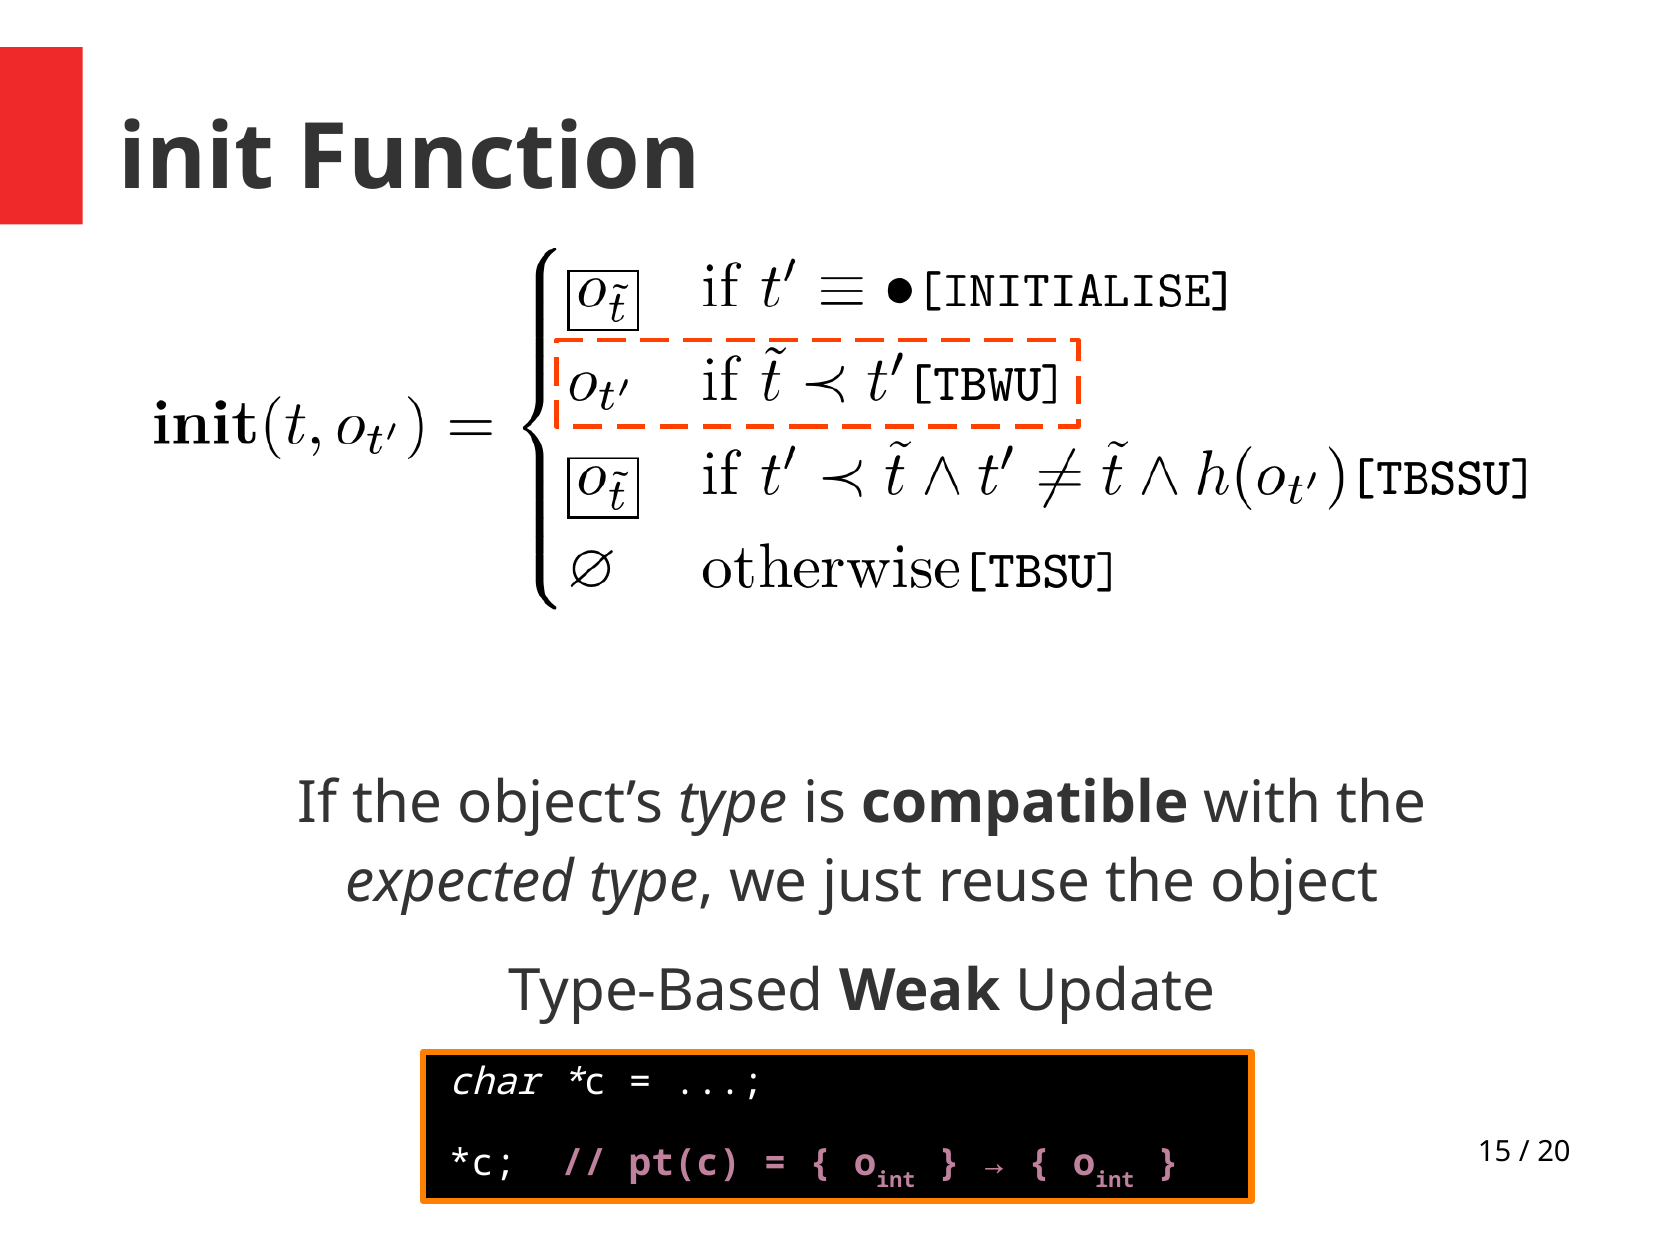

# init Function
If the object’s type is compatible with the expected type, we just reuse the object
Type-Based Weak Update
 char *c = ...;
 *c; // pt(c) = { oint } → { oint }
15